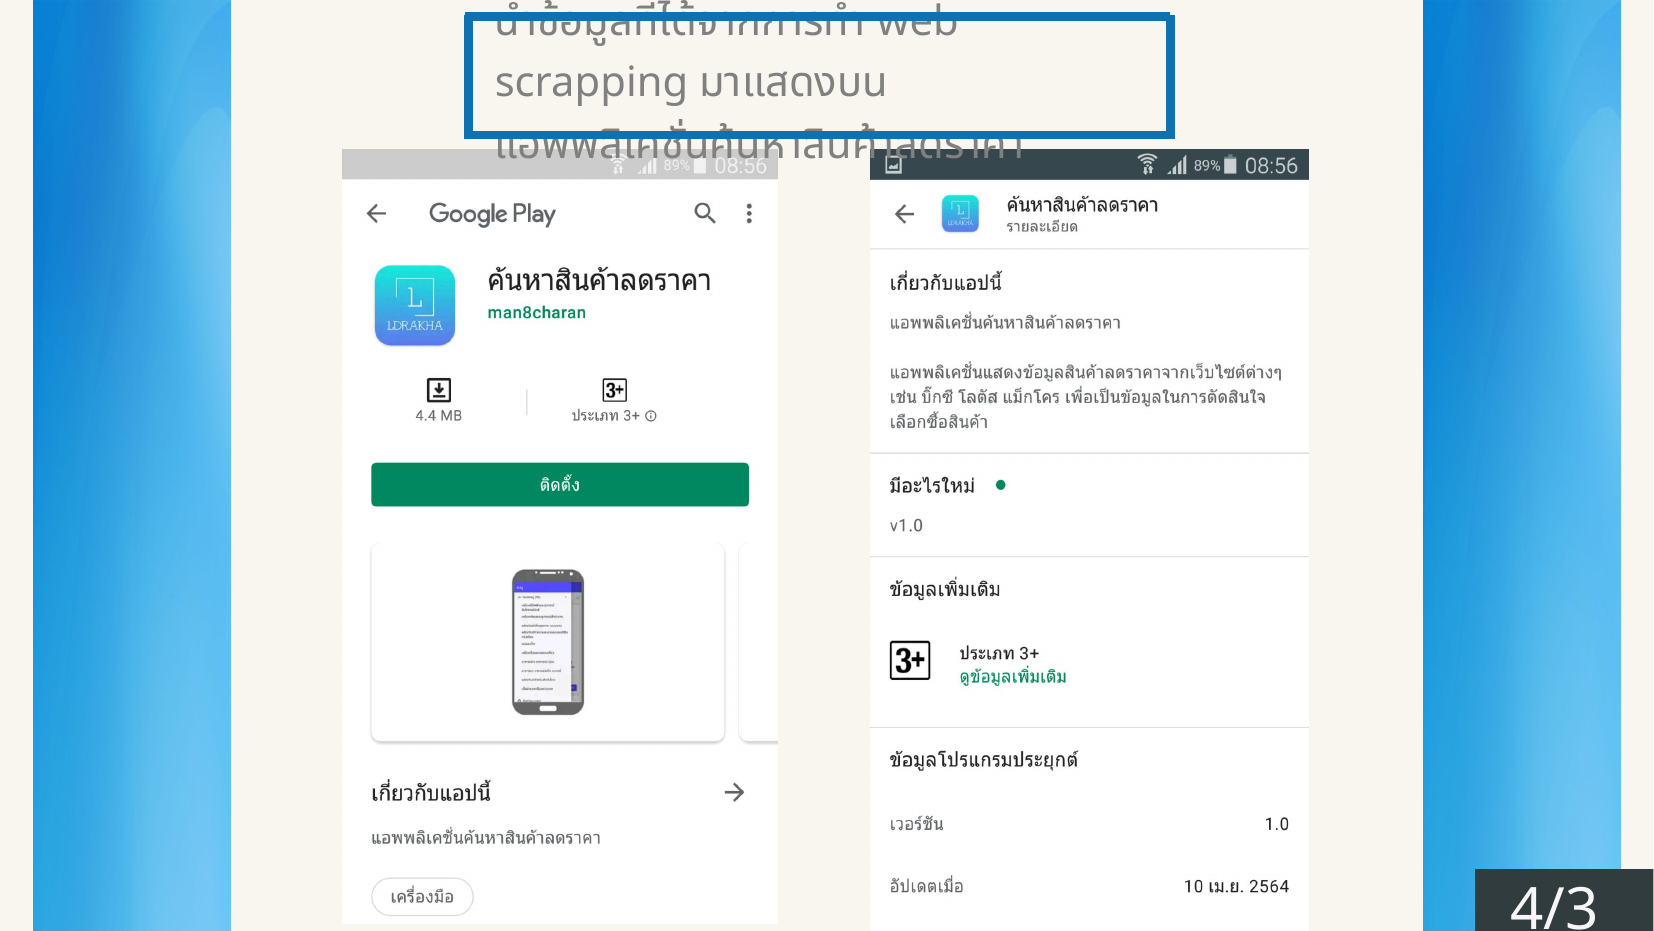

# นำข้อมูลที่ได้จากการทำ web scrapping มาแสดงบน แอพพลิเคชั่นค้นหาสินค้าลดราคา
4/33